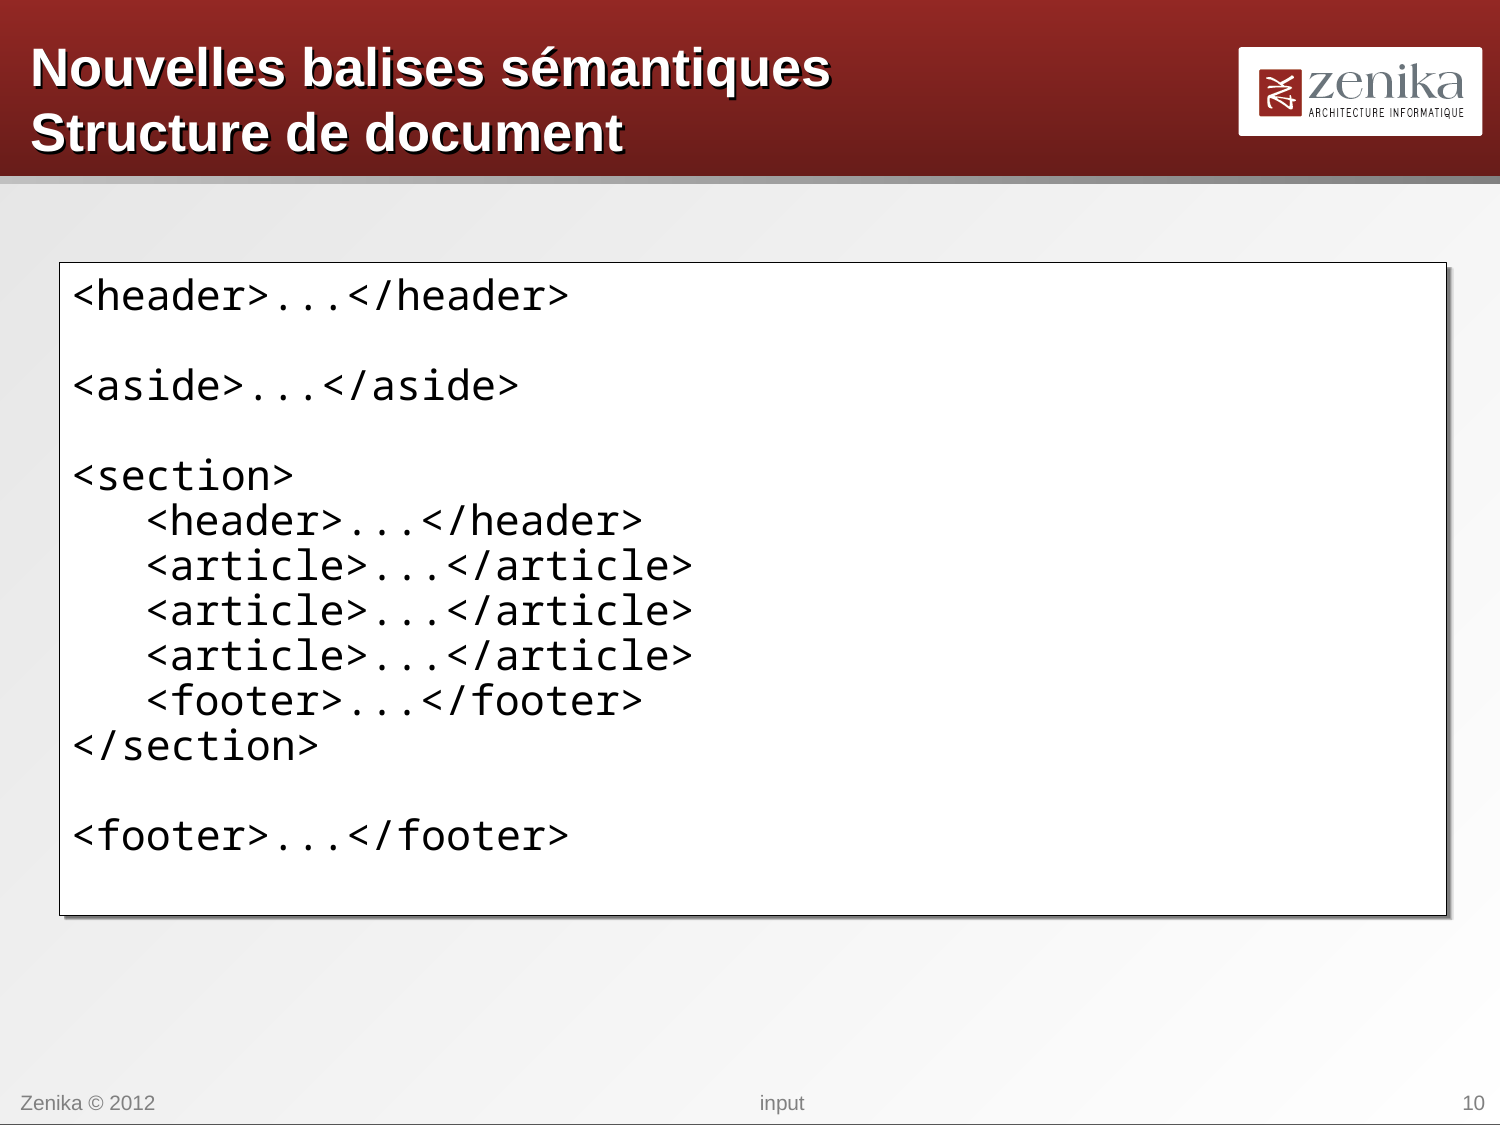

# Nouvelles balises sémantiques Structure de document
<header>...</header>
<aside>...</aside>
<section>
	<header>...</header>
	<article>...</article>
	<article>...</article>
	<article>...</article>
	<footer>...</footer>
</section>
<footer>...</footer>